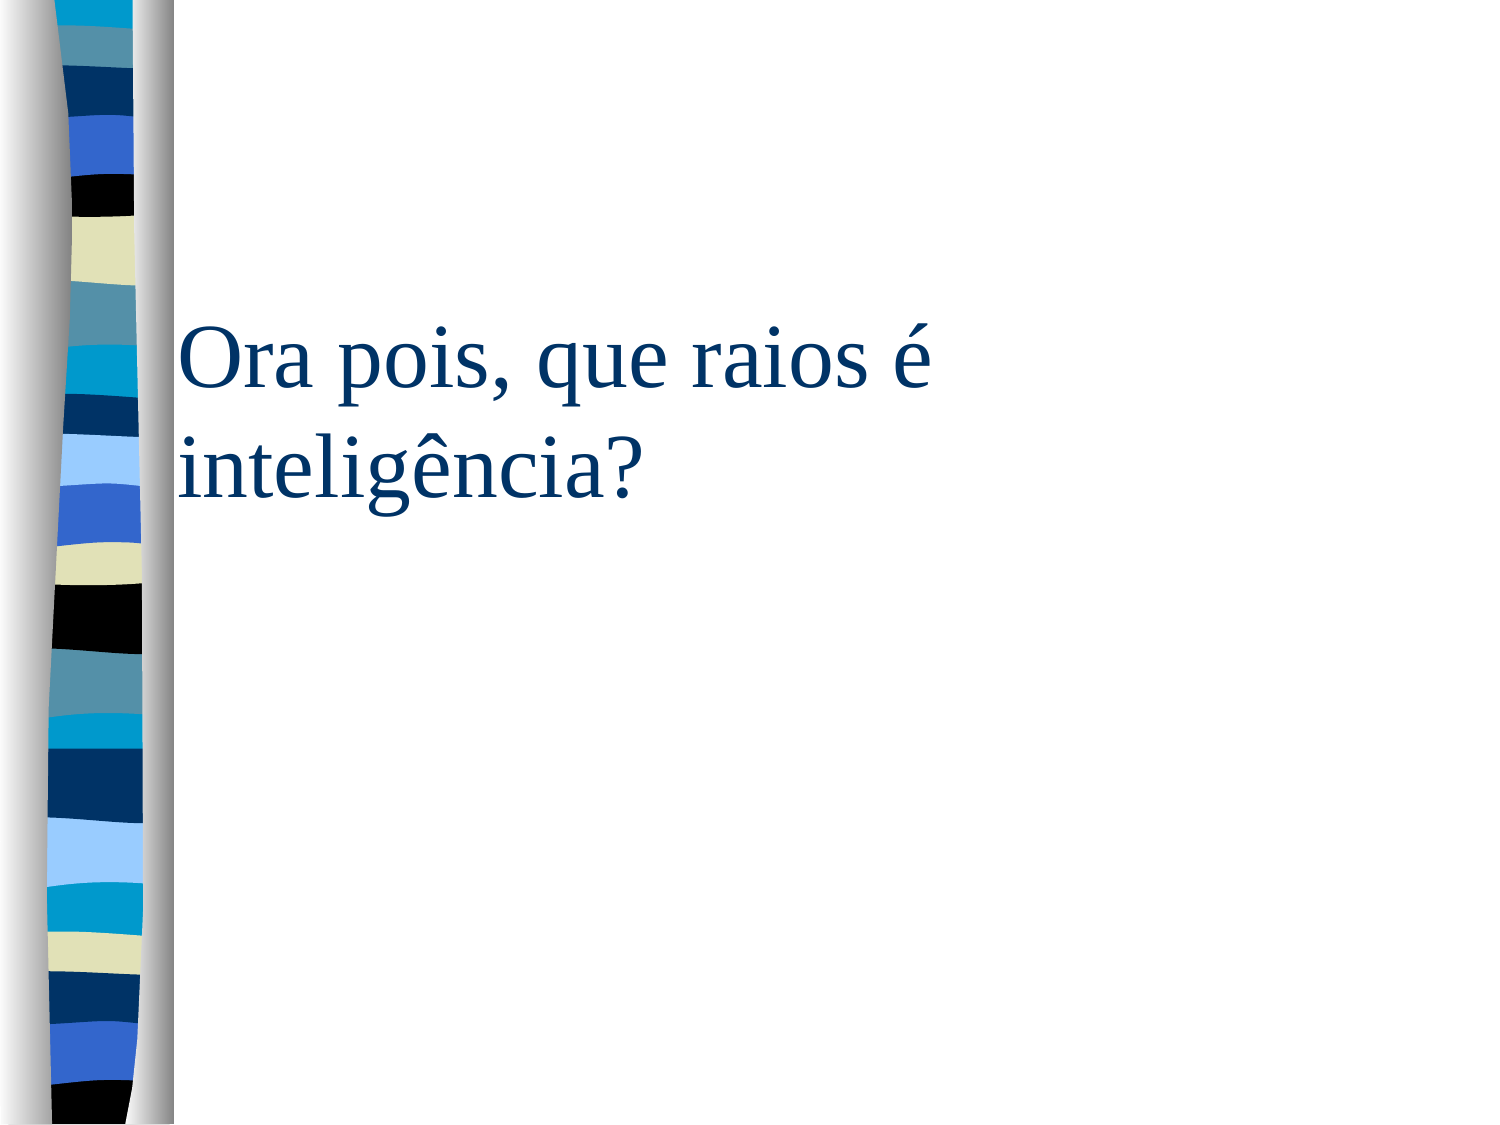

# Ora pois, que raios é inteligência?